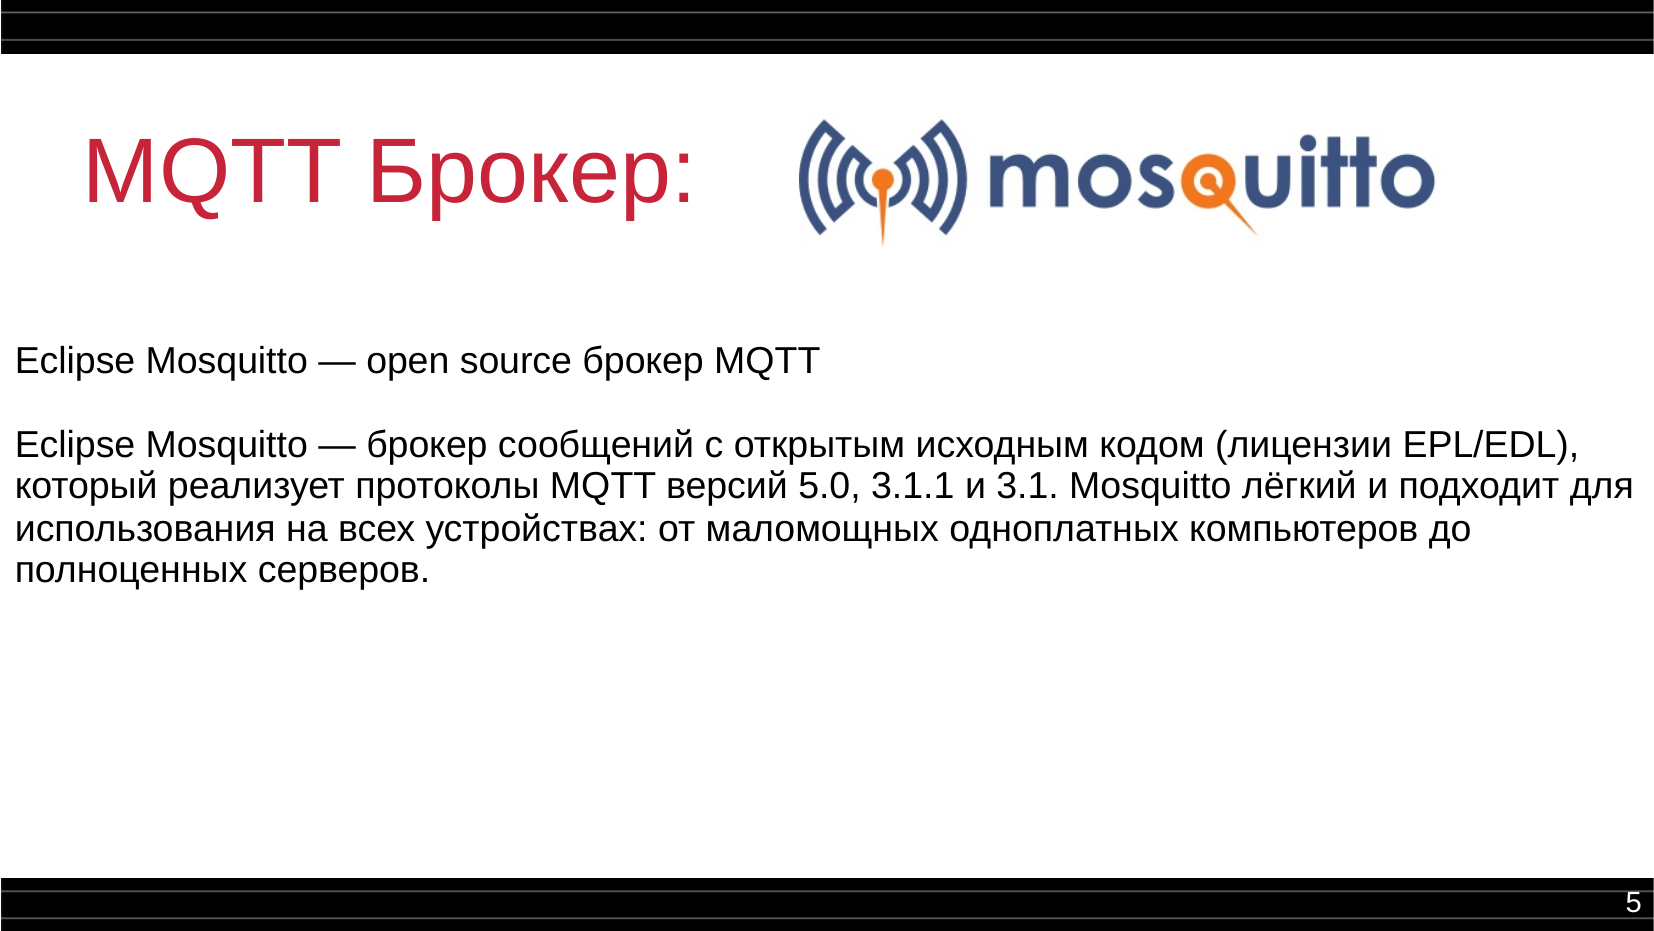

# MQTT Брокер:
Eclipse Mosquitto — open source брокер MQTT
Eclipse Mosquitto — брокер сообщений с открытым исходным кодом (лицензии EPL/EDL), который реализует протоколы MQTT версий 5.0, 3.1.1 и 3.1. Mosquitto лёгкий и подходит для использования на всех устройствах: от маломощных одноплатных компьютеров до полноценных серверов.